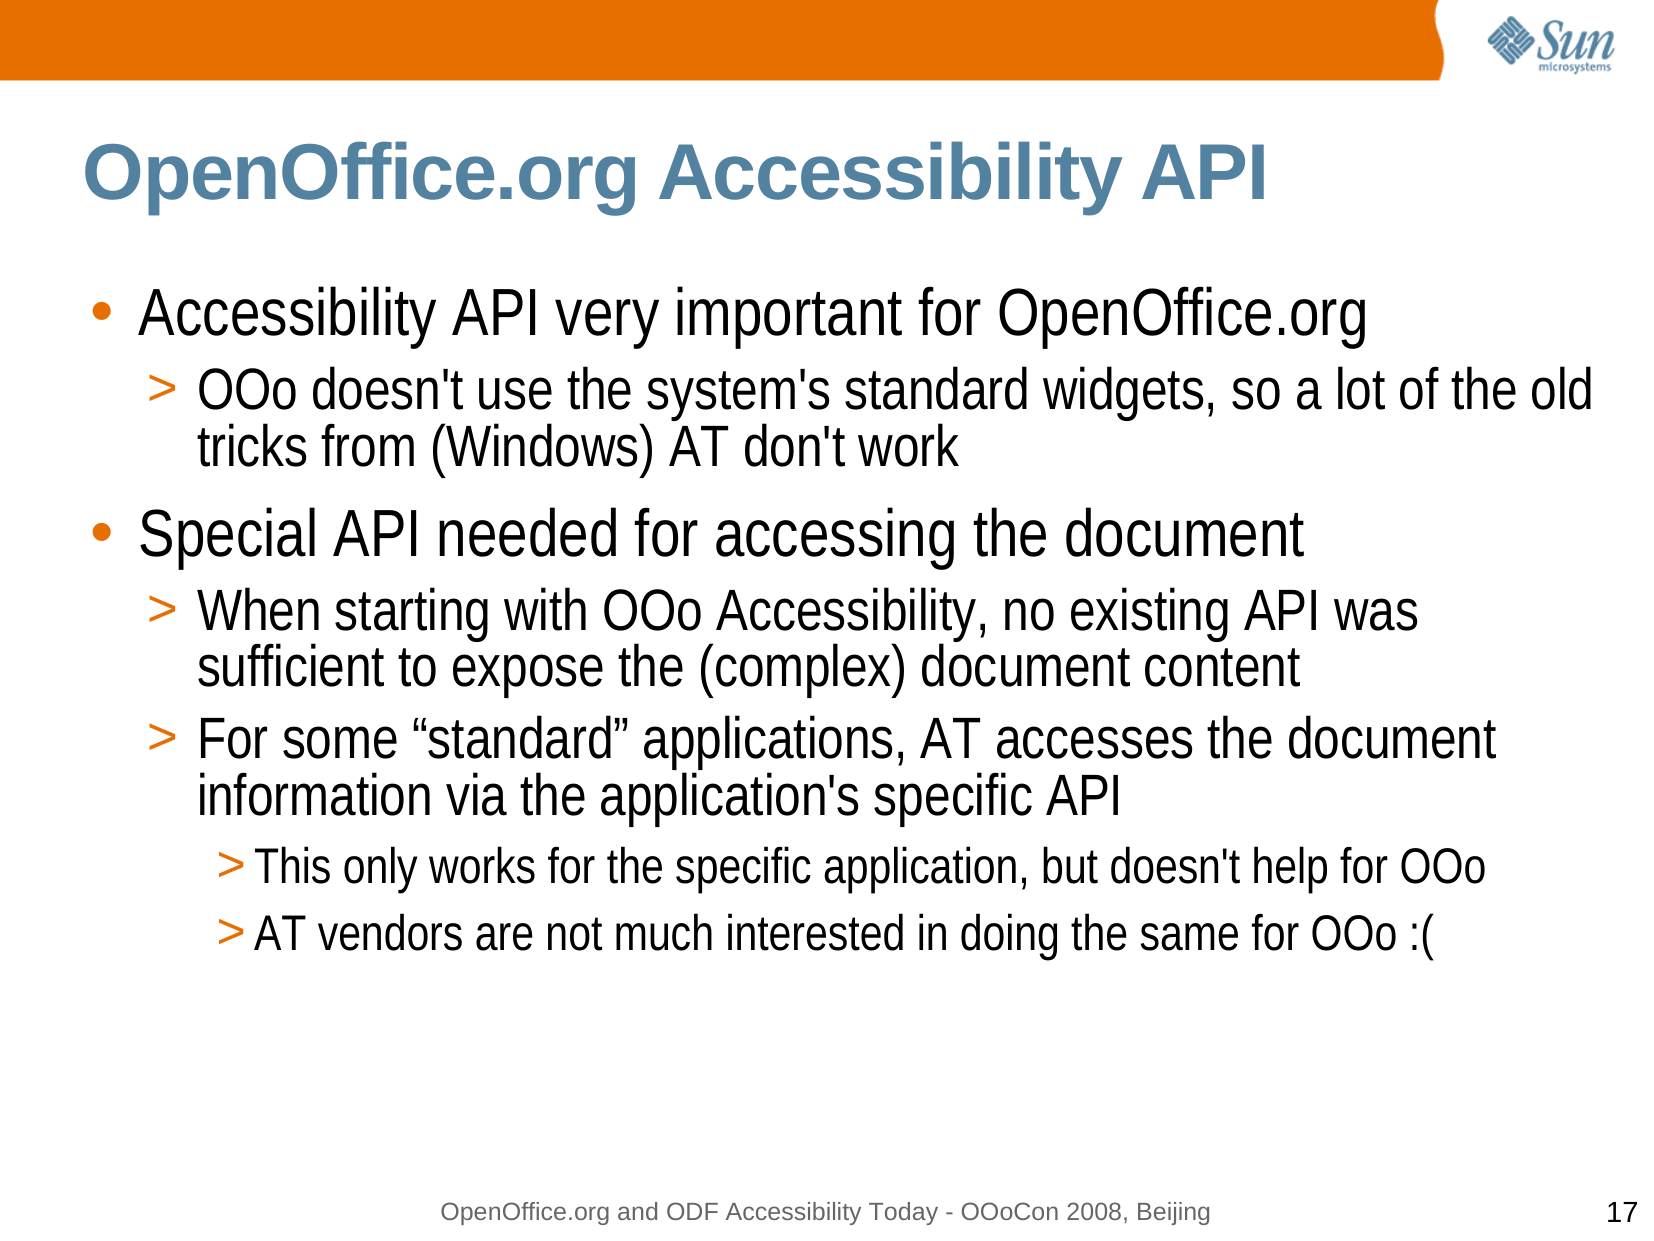

# OpenOffice.org Accessibility API
Accessibility API very important for OpenOffice.org
OOo doesn't use the system's standard widgets, so a lot of the old tricks from (Windows) AT don't work
Special API needed for accessing the document
When starting with OOo Accessibility, no existing API was sufficient to expose the (complex) document content
For some “standard” applications, AT accesses the document information via the application's specific API
This only works for the specific application, but doesn't help for OOo
AT vendors are not much interested in doing the same for OOo :(